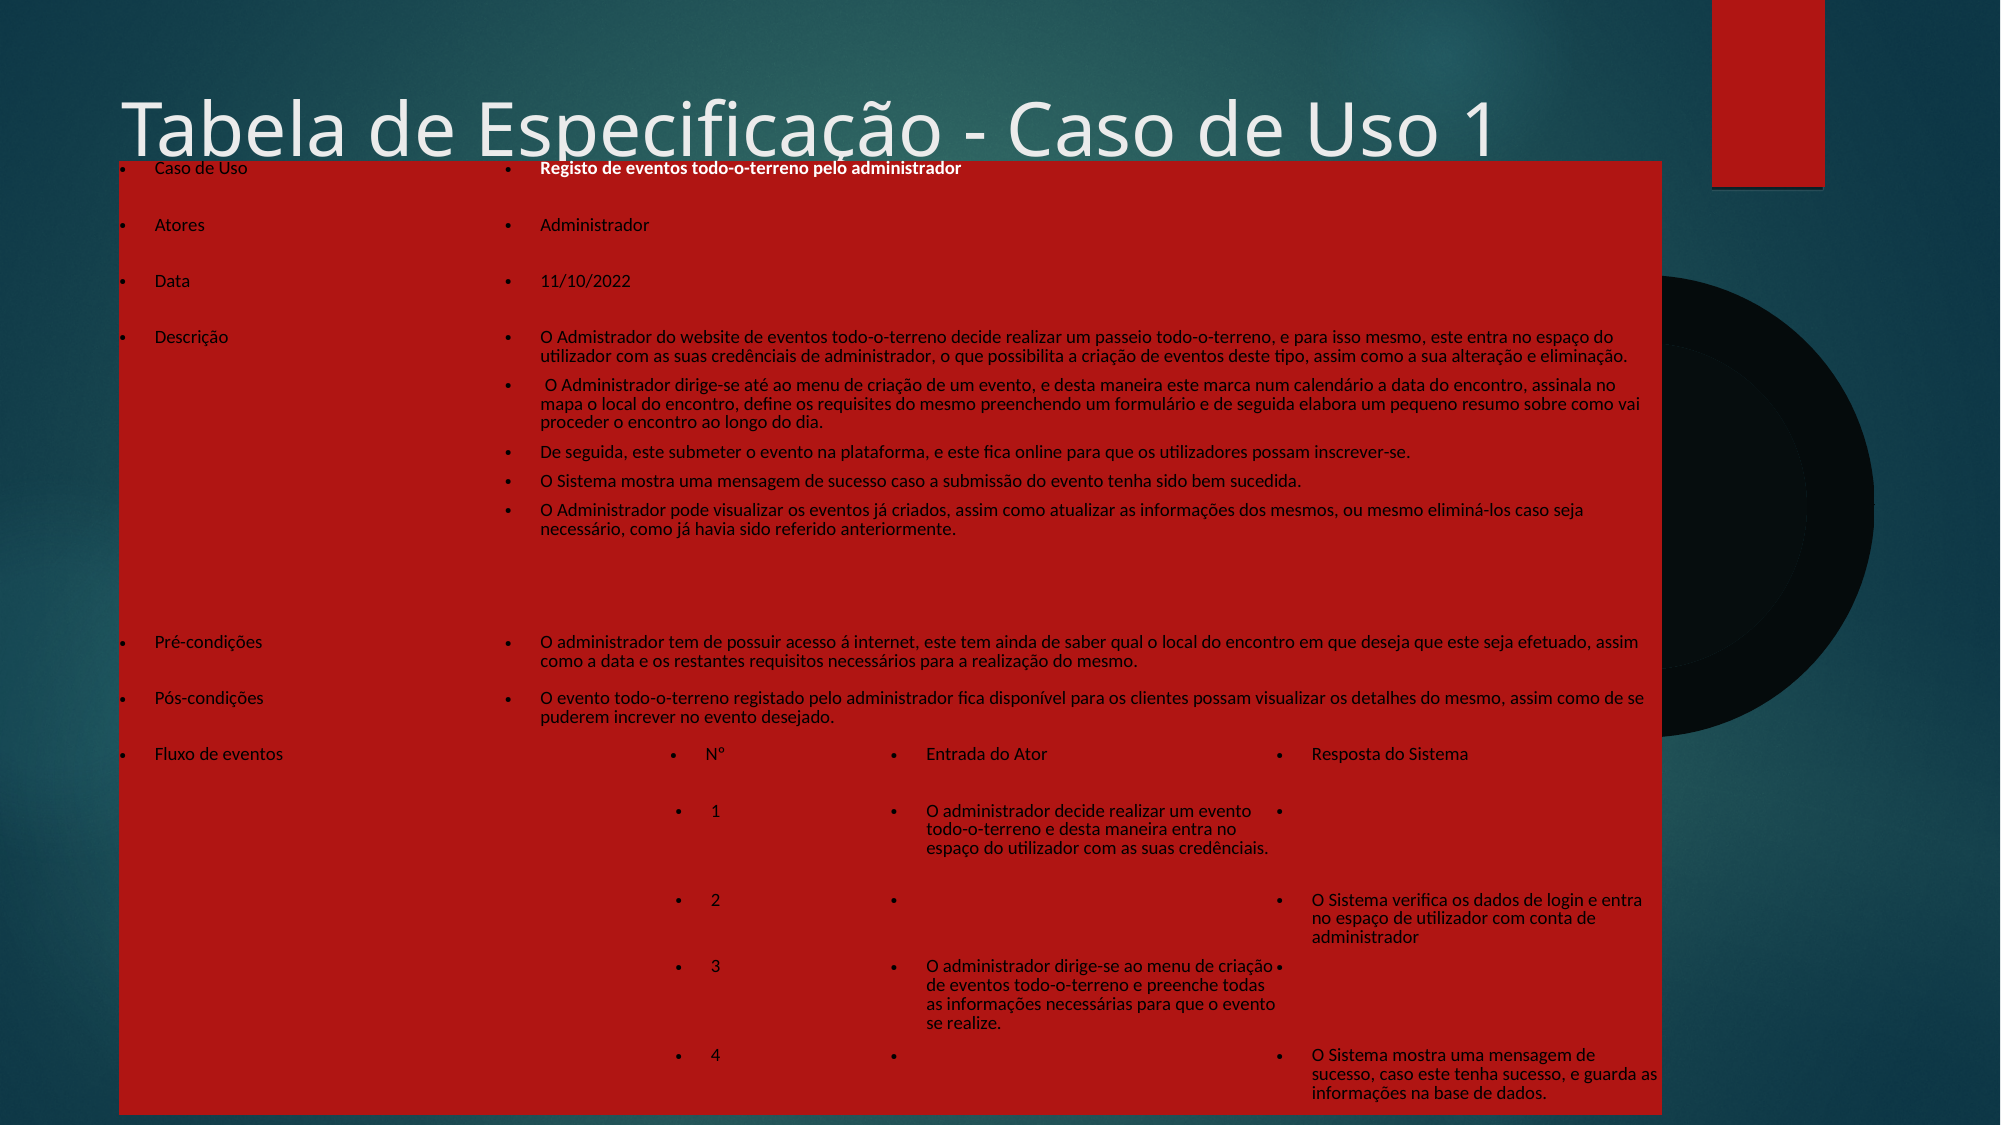

# Tabela de Especificação - Caso de Uso 1
| Caso de Uso | Registo de eventos todo-o-terreno pelo administrador | | |
| --- | --- | --- | --- |
| Atores | Administrador | | |
| Data | 11/10/2022 | | |
| Descrição | O Admistrador do website de eventos todo-o-terreno decide realizar um passeio todo-o-terreno, e para isso mesmo, este entra no espaço do utilizador com as suas credênciais de administrador, o que possibilita a criação de eventos deste tipo, assim como a sua alteração e eliminação. O Administrador dirige-se até ao menu de criação de um evento, e desta maneira este marca num calendário a data do encontro, assinala no mapa o local do encontro, define os requisites do mesmo preenchendo um formulário e de seguida elabora um pequeno resumo sobre como vai proceder o encontro ao longo do dia. De seguida, este submeter o evento na plataforma, e este fica online para que os utilizadores possam inscrever-se. O Sistema mostra uma mensagem de sucesso caso a submissão do evento tenha sido bem sucedida. O Administrador pode visualizar os eventos já criados, assim como atualizar as informações dos mesmos, ou mesmo eliminá-los caso seja necessário, como já havia sido referido anteriormente. | | |
| Pré-condições | O administrador tem de possuir acesso á internet, este tem ainda de saber qual o local do encontro em que deseja que este seja efetuado, assim como a data e os restantes requisitos necessários para a realização do mesmo. | | |
| Pós-condições | O evento todo-o-terreno registado pelo administrador fica disponível para os clientes possam visualizar os detalhes do mesmo, assim como de se puderem increver no evento desejado. | | |
| Fluxo de eventos | Nº | Entrada do Ator | Resposta do Sistema |
| | 1 | O administrador decide realizar um evento todo-o-terreno e desta maneira entra no espaço do utilizador com as suas credênciais. | |
| | 2 | | O Sistema verifica os dados de login e entra no espaço de utilizador com conta de administrador |
| | 3 | O administrador dirige-se ao menu de criação de eventos todo-o-terreno e preenche todas as informações necessárias para que o evento se realize. | |
| | 4 | | O Sistema mostra uma mensagem de sucesso, caso este tenha sucesso, e guarda as informações na base de dados. |